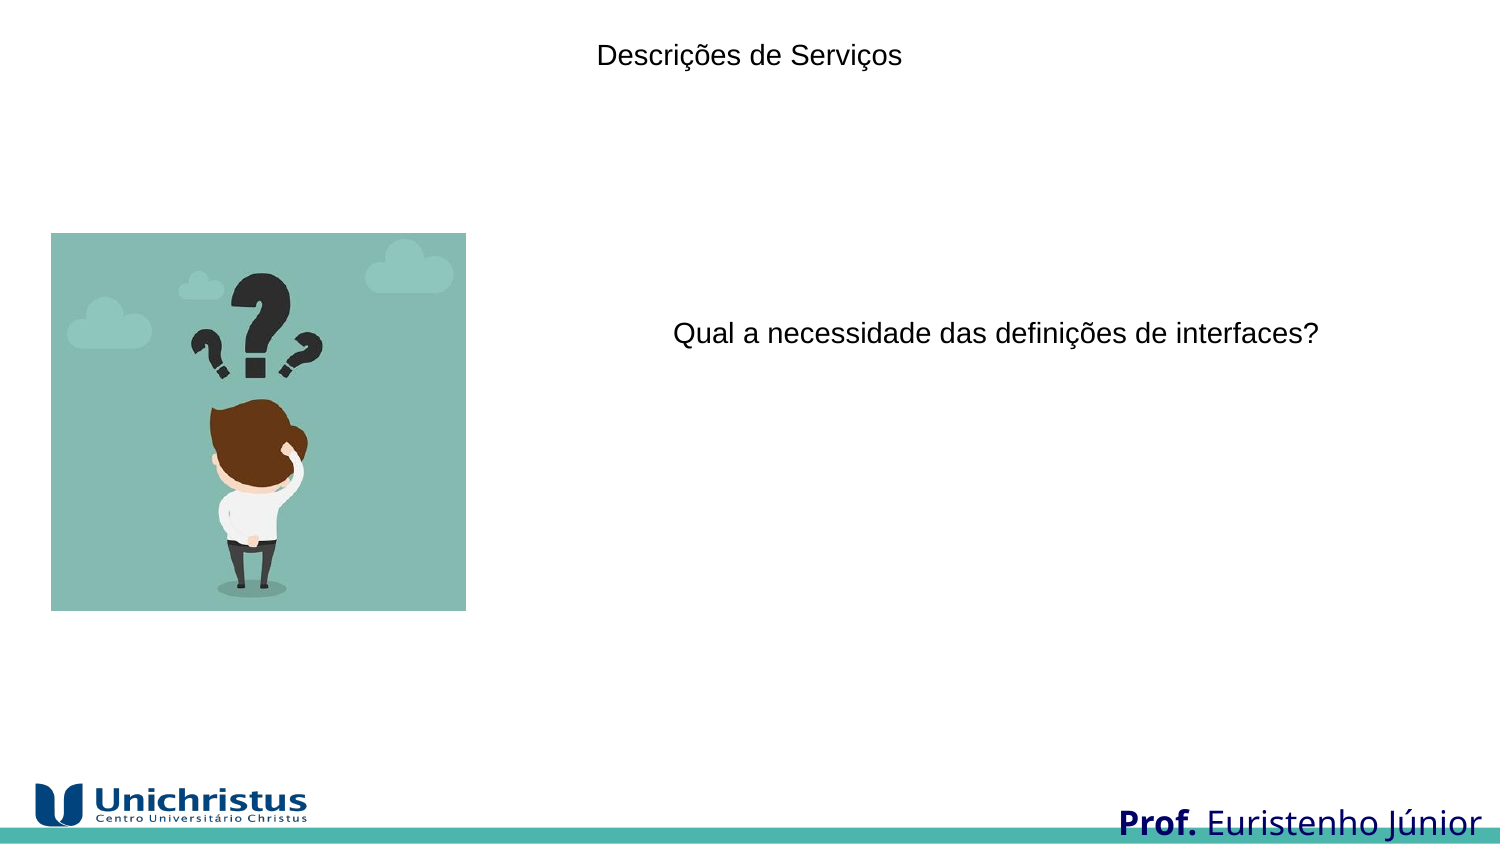

# Descrições de Serviços
Qual a necessidade das definições de interfaces?
Prof. Euristenho Júnior